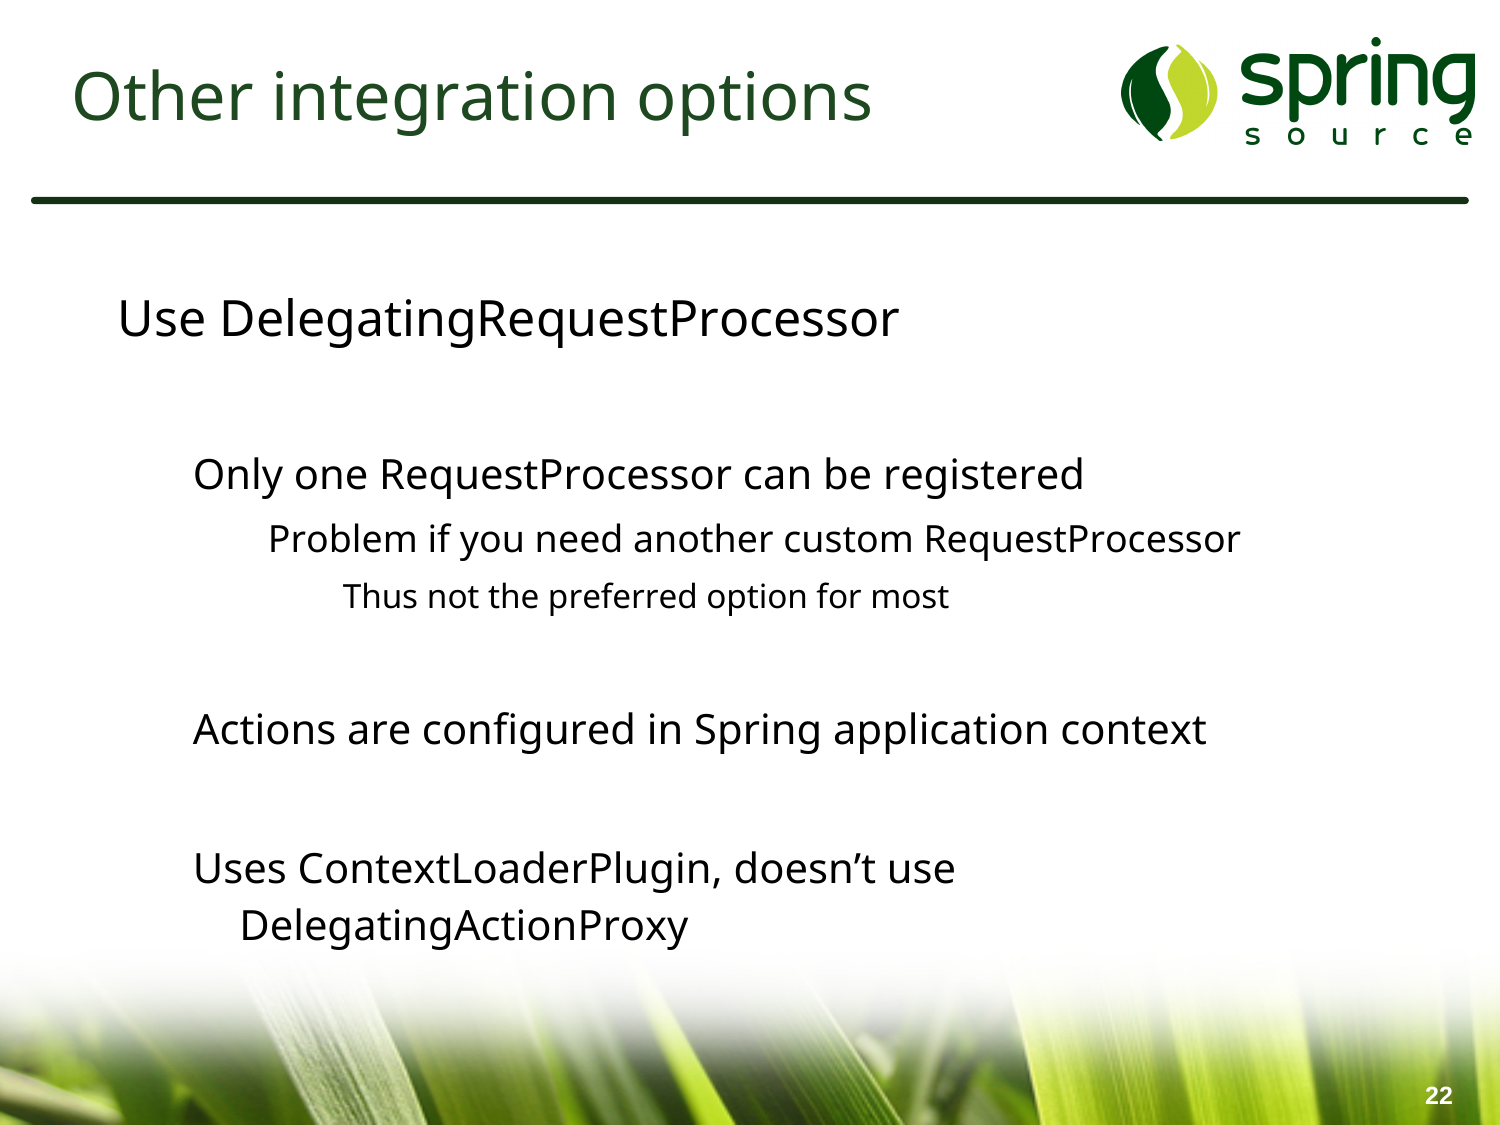

# Other integration options
Use DelegatingRequestProcessor
Only one RequestProcessor can be registered
Problem if you need another custom RequestProcessor
Thus not the preferred option for most
Actions are configured in Spring application context
Uses ContextLoaderPlugin, doesn’t use DelegatingActionProxy